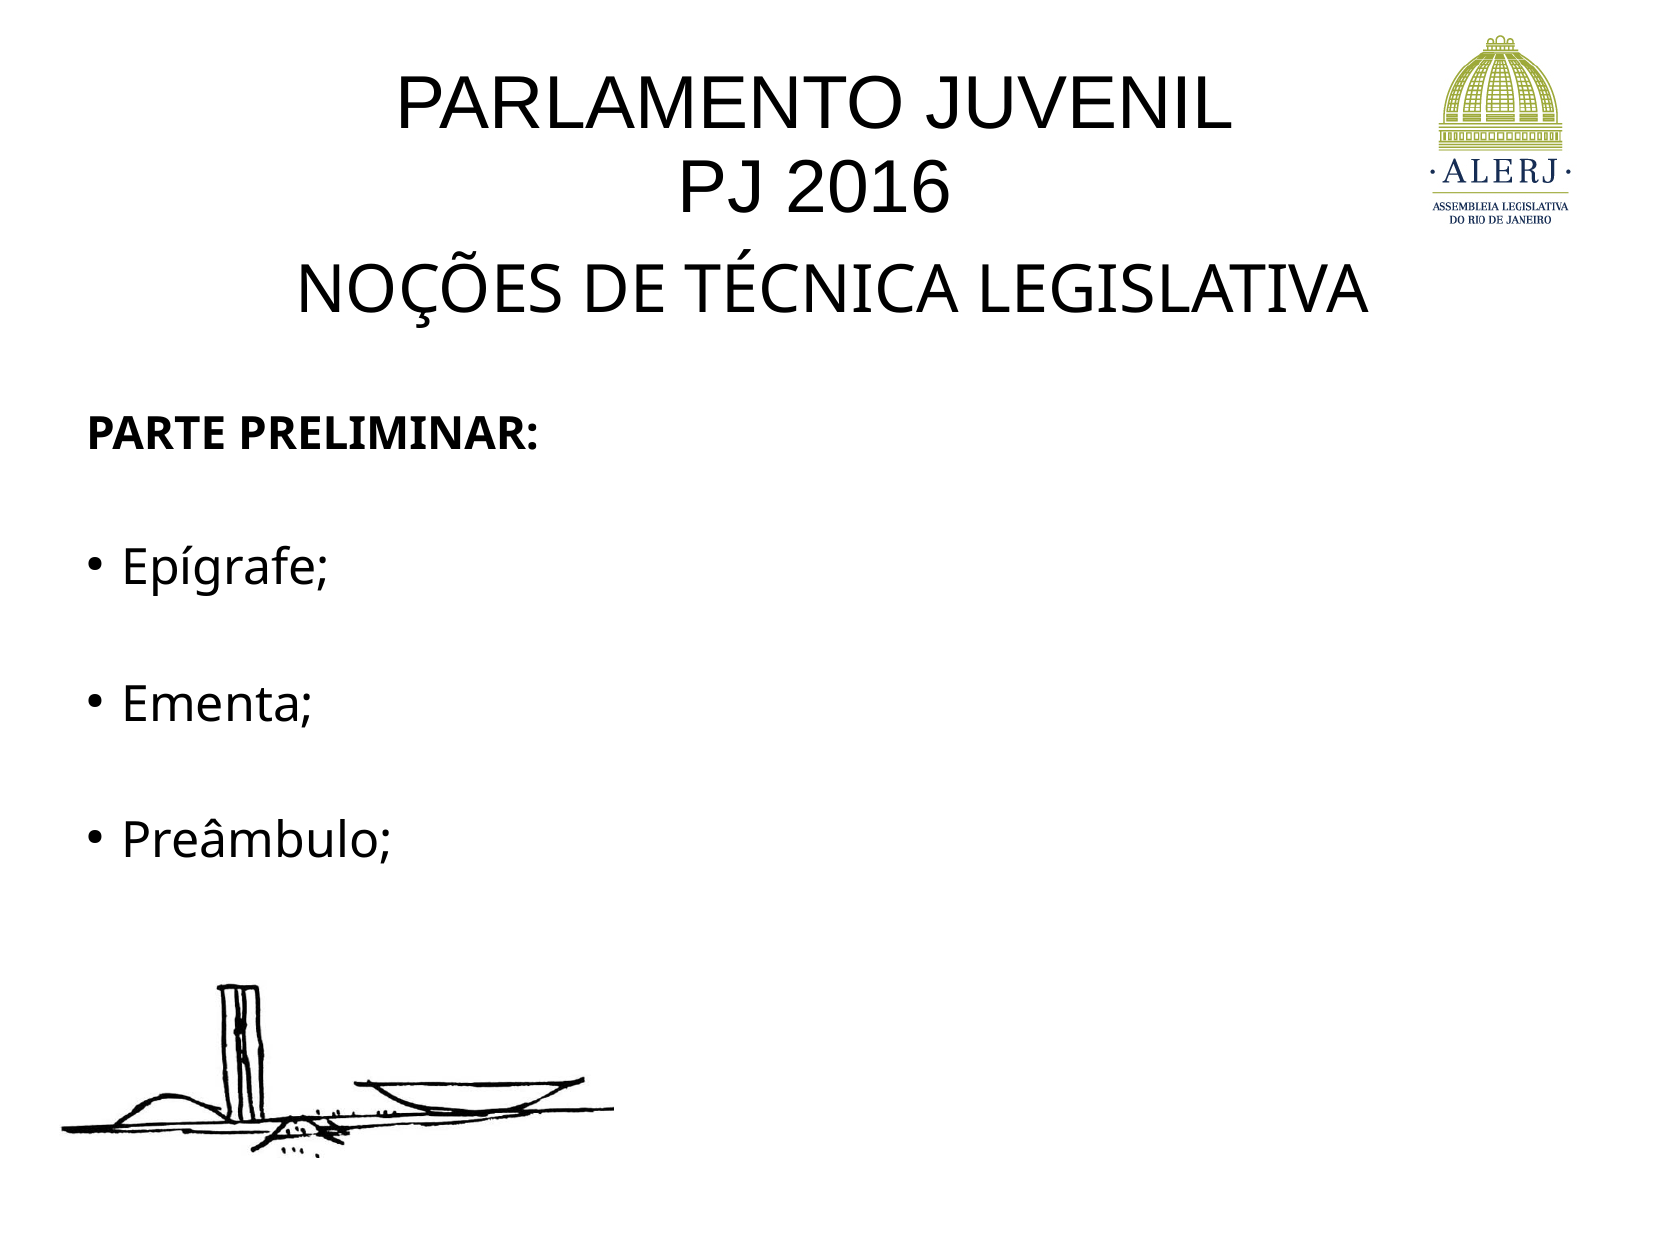

# PARLAMENTO JUVENIL PJ 2016
NOÇÕES DE TÉCNICA LEGISLATIVA
PARTE PRELIMINAR:
Epígrafe;
Ementa;
Preâmbulo;